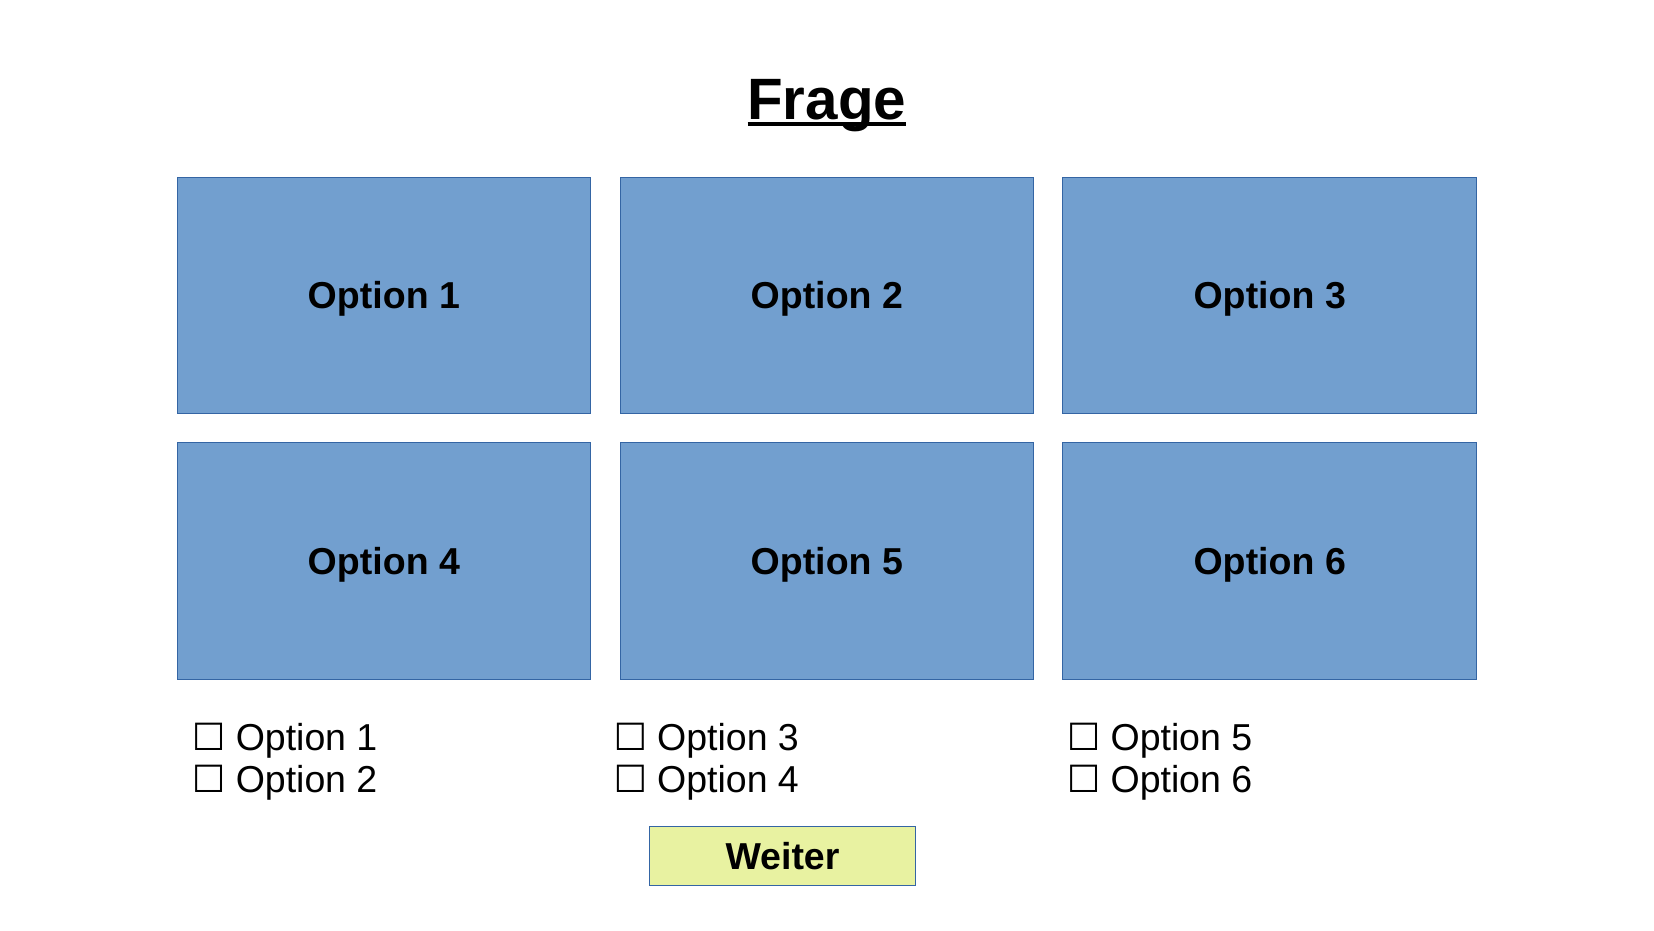

Frage
Option 1
Option 2
Option 3
Option 4
Option 5
Option 6
☐ Option 1			 ☐ Option 3			 ☐ Option 5
☐ Option 2			 ☐ Option 4			 ☐ Option 6
Weiter